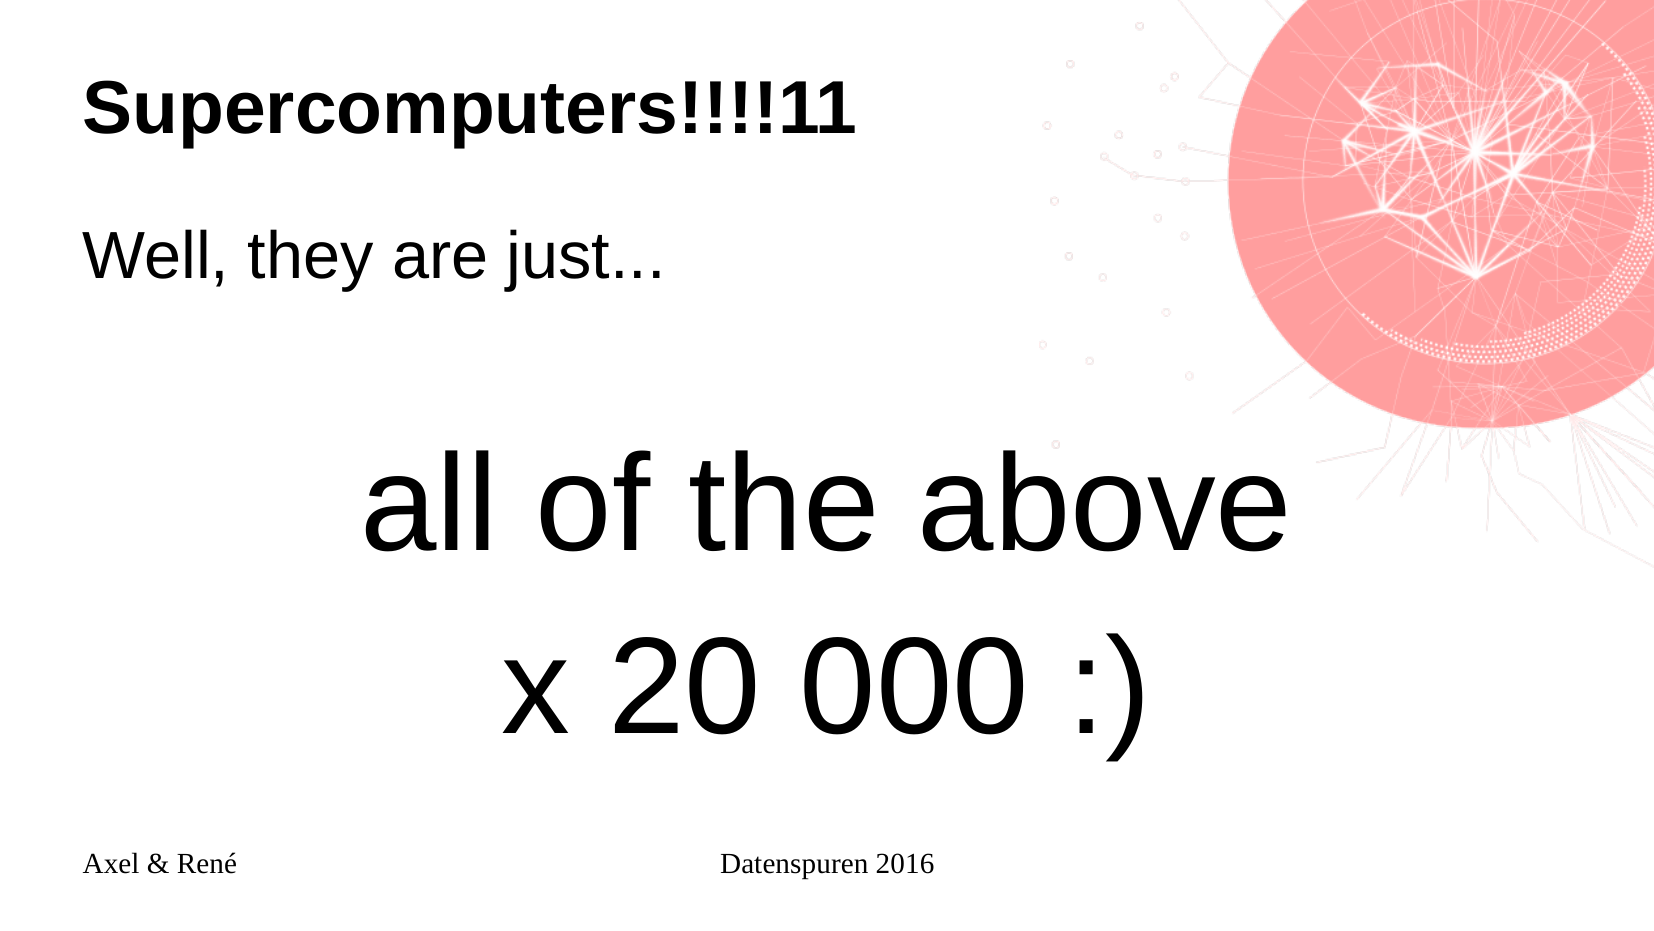

# Supercomputers!!!!11
Well, they are just...
all of the above
x 20 000 :)